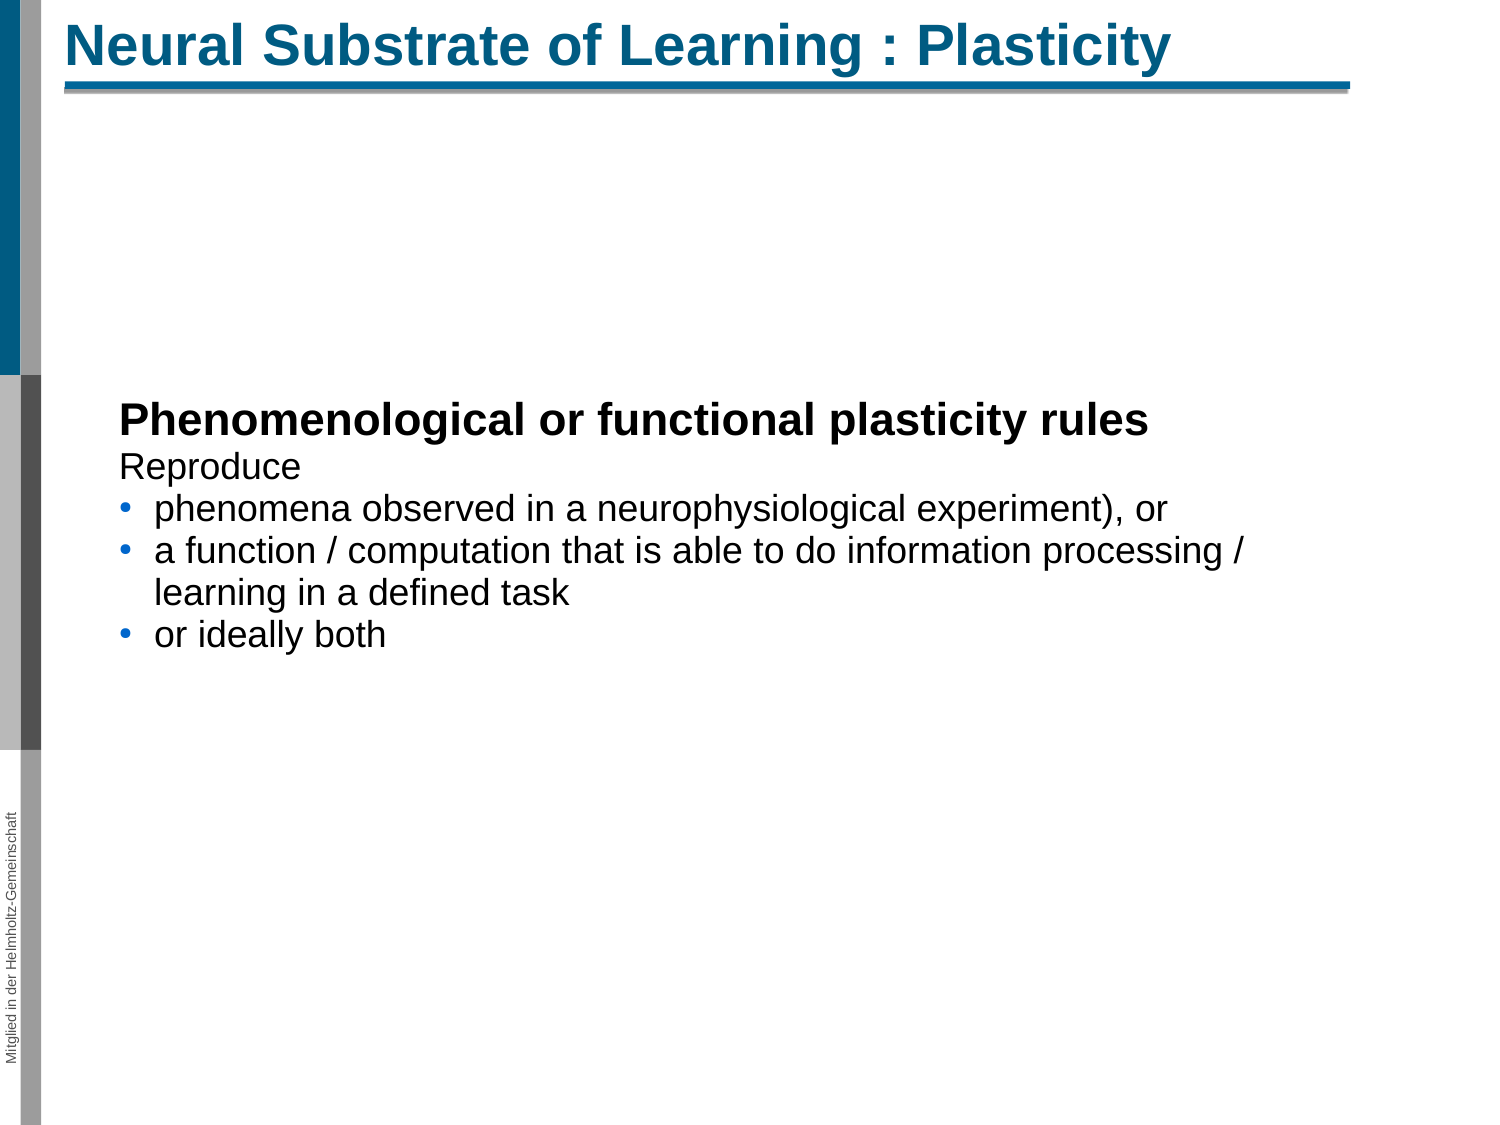

Neural Substrate of Learning : Plasticity
Phenomenological or functional plasticity rules
Reproduce
phenomena observed in a neurophysiological experiment), or
a function / computation that is able to do information processing / learning in a defined task
or ideally both